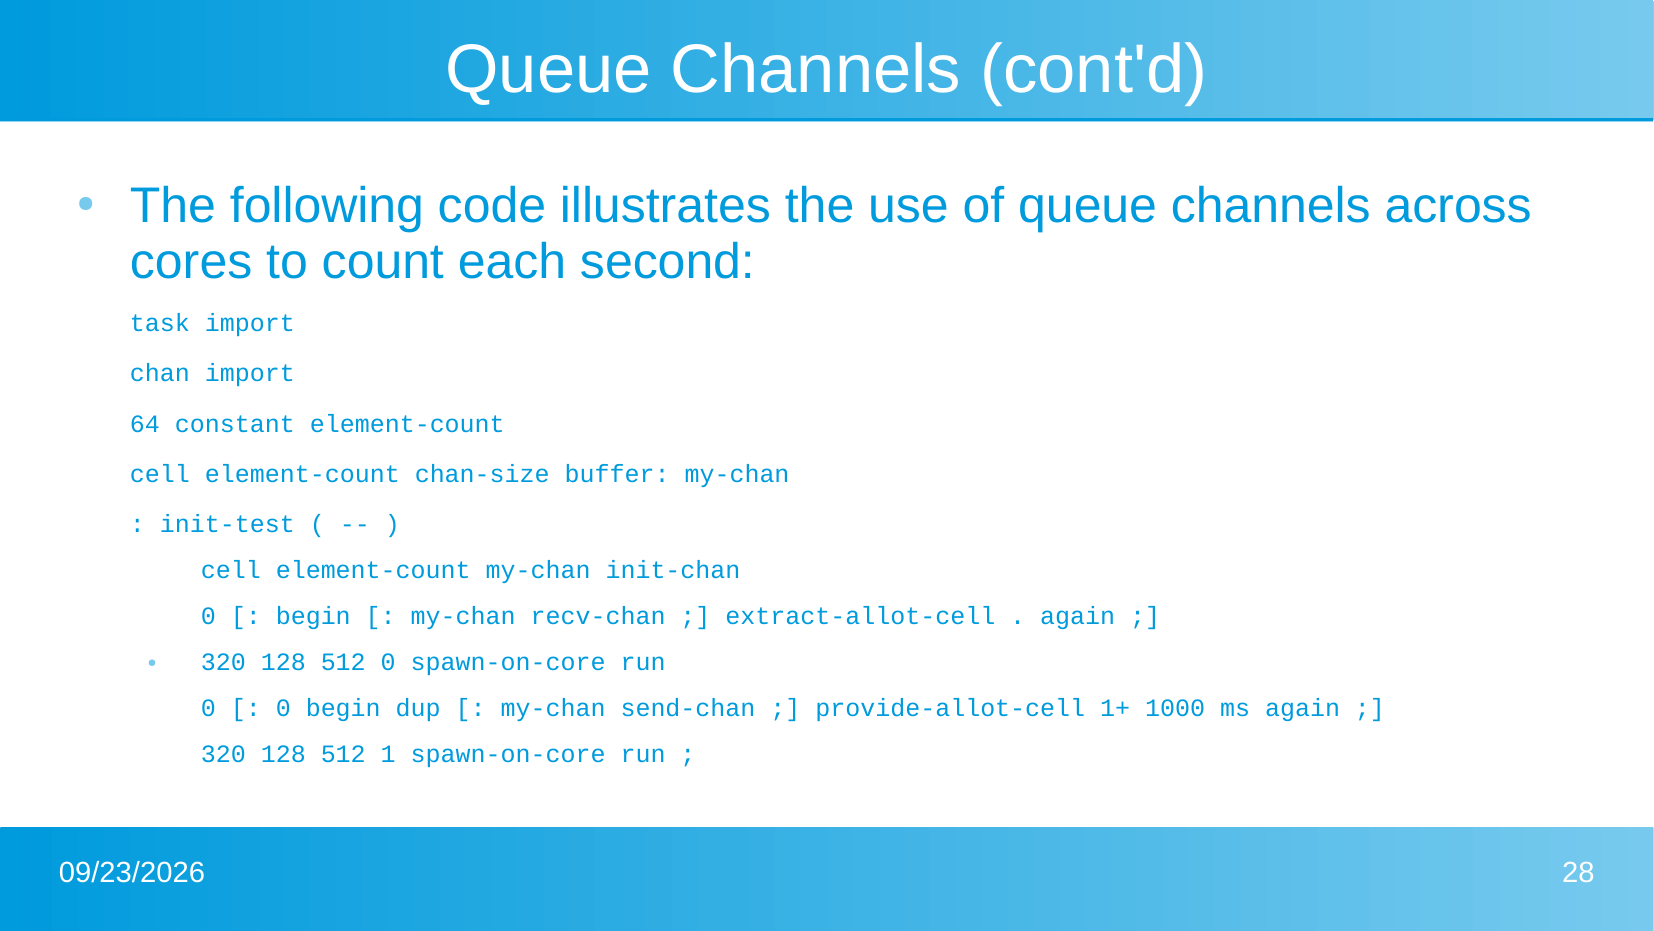

# Queue Channels (cont'd)
The following code illustrates the use of queue channels across cores to count each second:
task import
chan import
64 constant element-count
cell element-count chan-size buffer: my-chan
: init-test ( -- )
cell element-count my-chan init-chan
0 [: begin [: my-chan recv-chan ;] extract-allot-cell . again ;]
320 128 512 0 spawn-on-core run
0 [: 0 begin dup [: my-chan send-chan ;] provide-allot-cell 1+ 1000 ms again ;]
320 128 512 1 spawn-on-core run ;
28